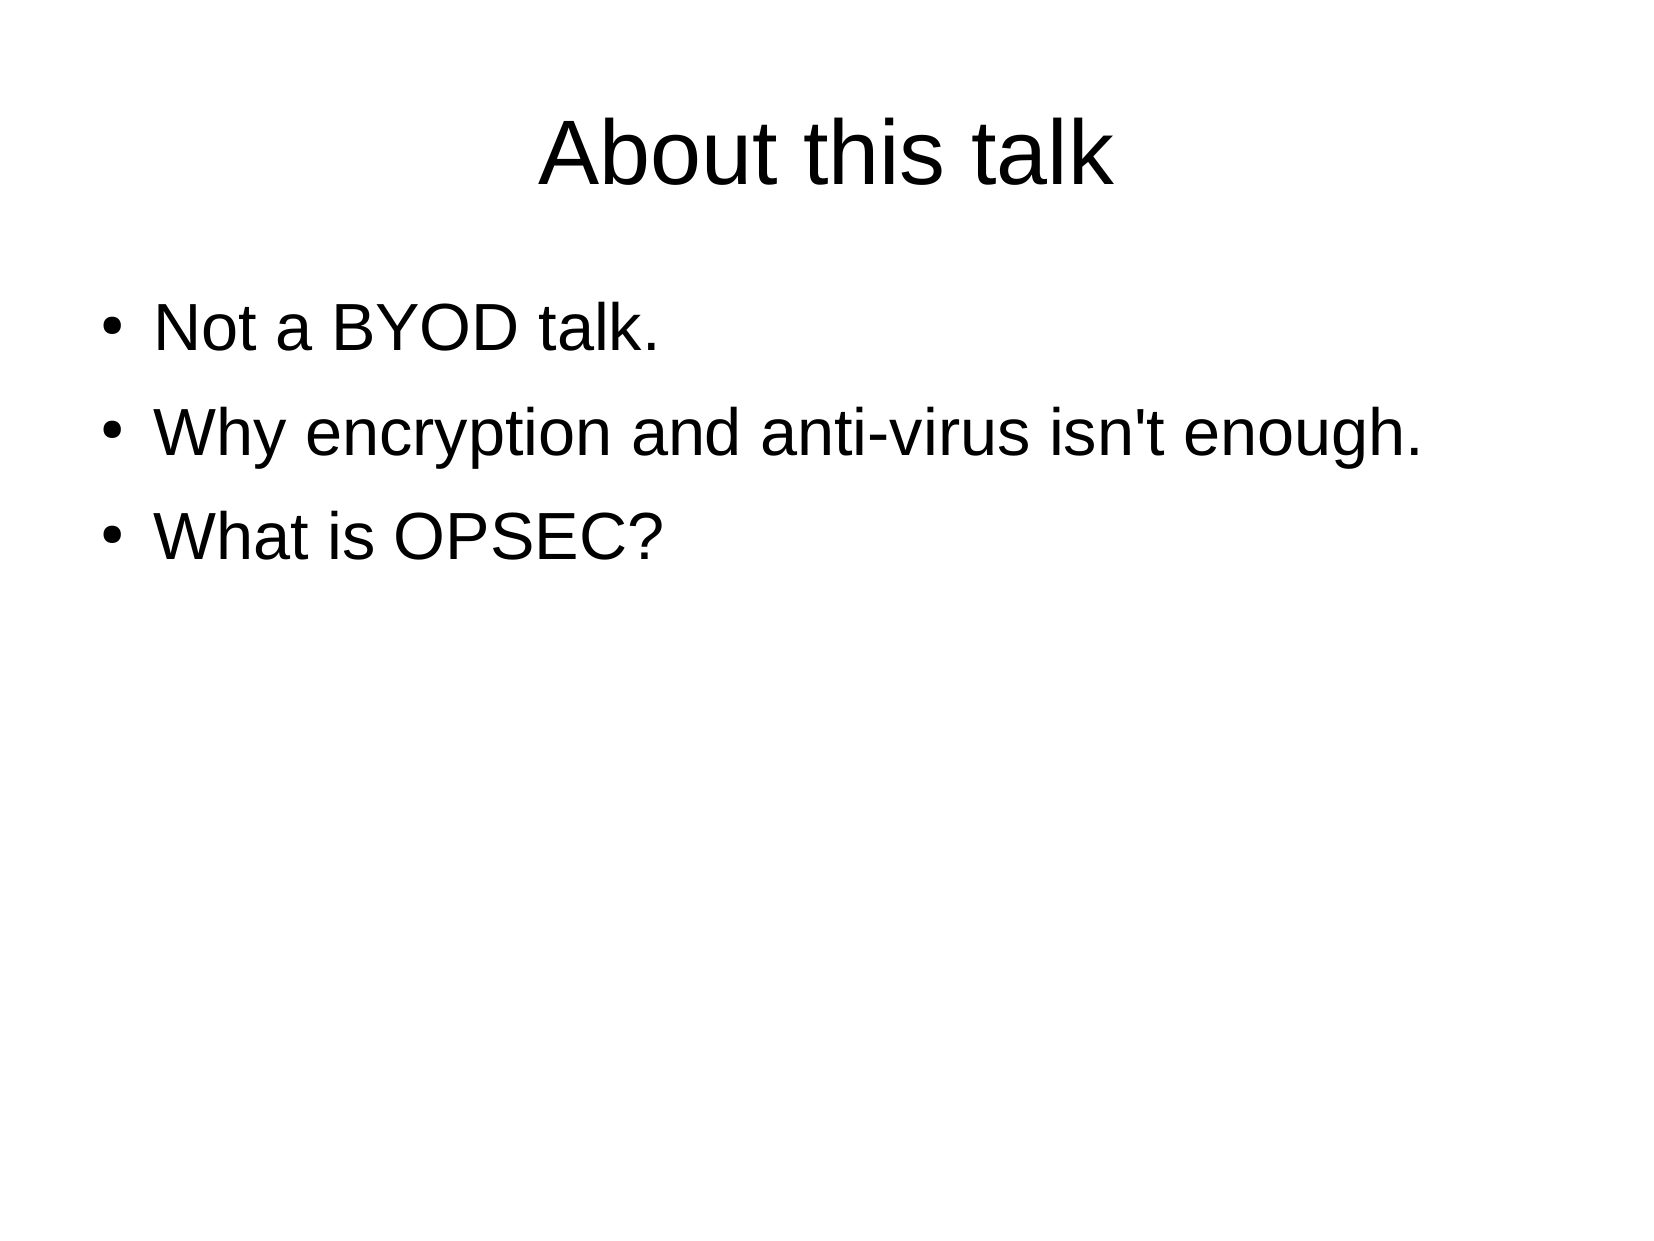

# About this talk
Not a BYOD talk.
Why encryption and anti-virus isn't enough.
What is OPSEC?